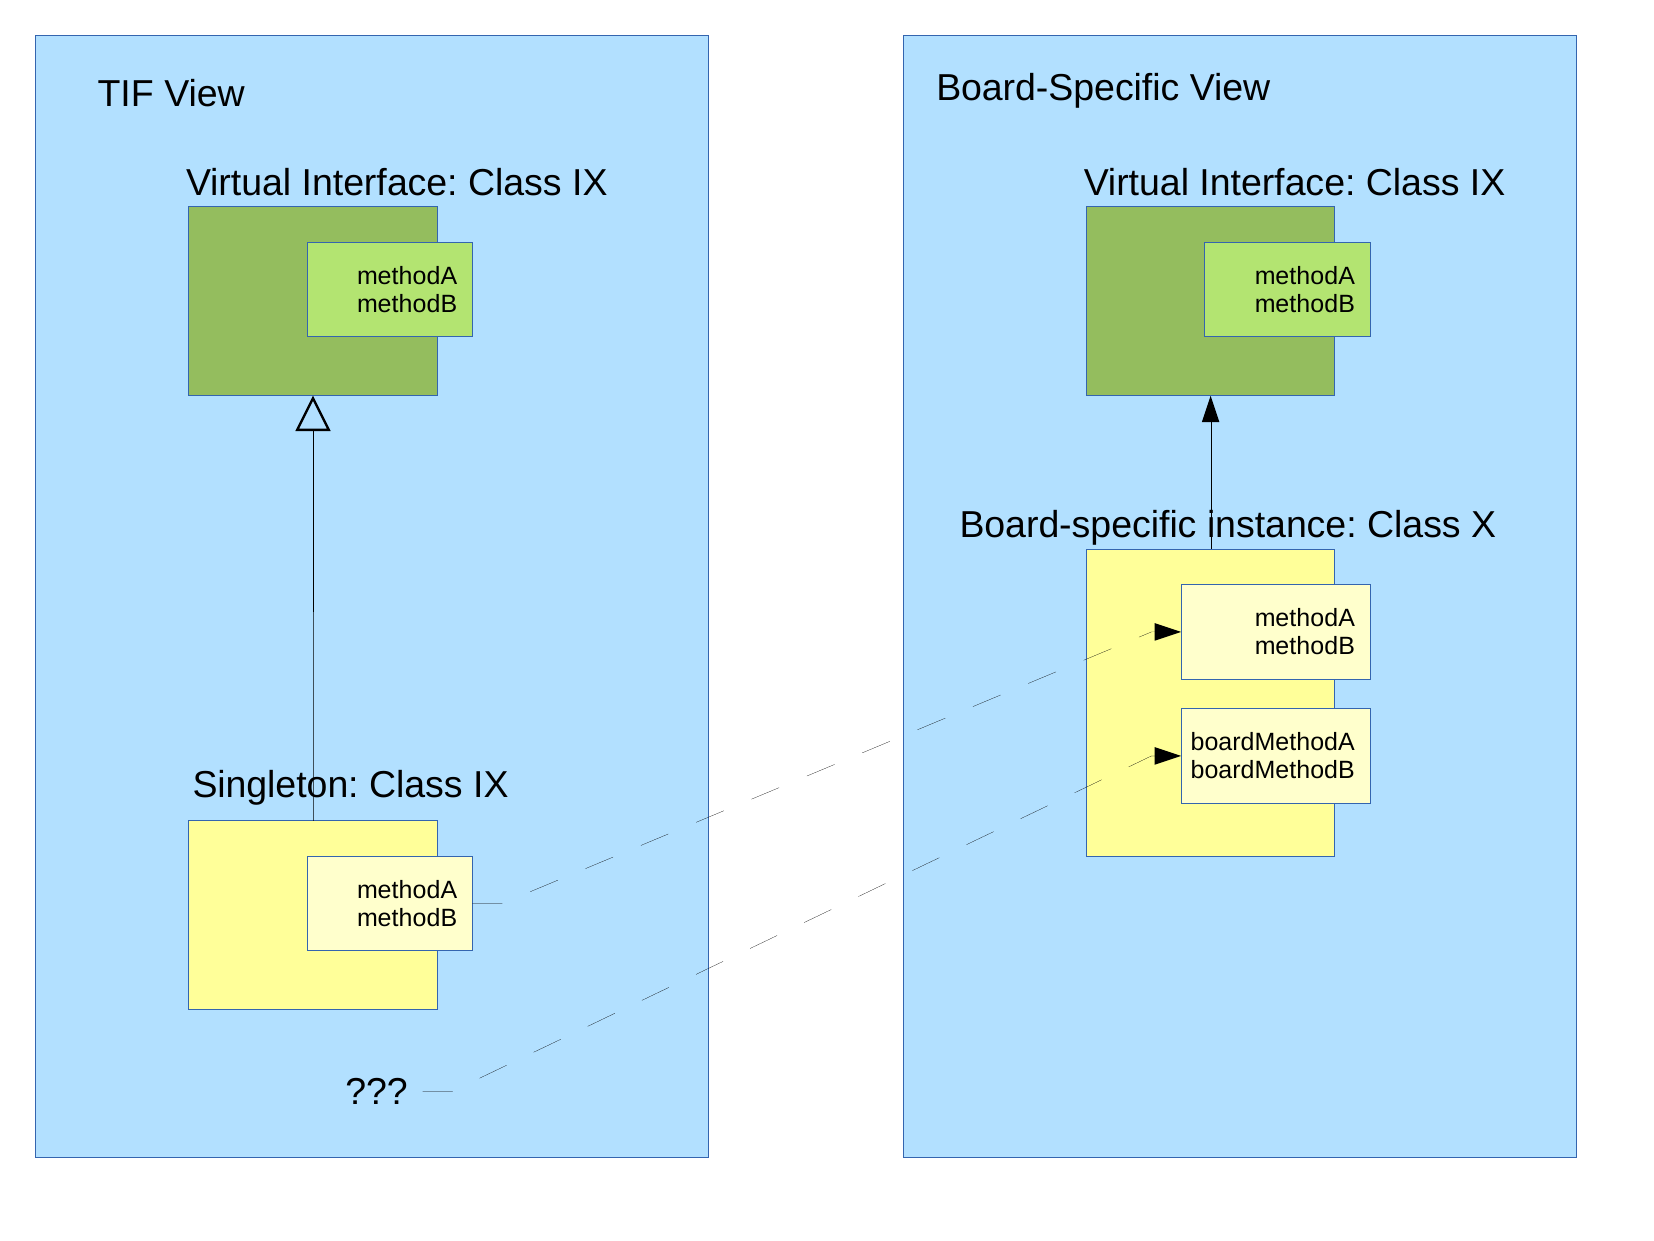

Board-Specific View
TIF View
Virtual Interface: Class IX
Virtual Interface: Class IX
methodA
methodB
methodA
methodB
Board-specific instance: Class X
methodA
methodB
boardMethodA
boardMethodB
Singleton: Class IX
methodA
methodB
???